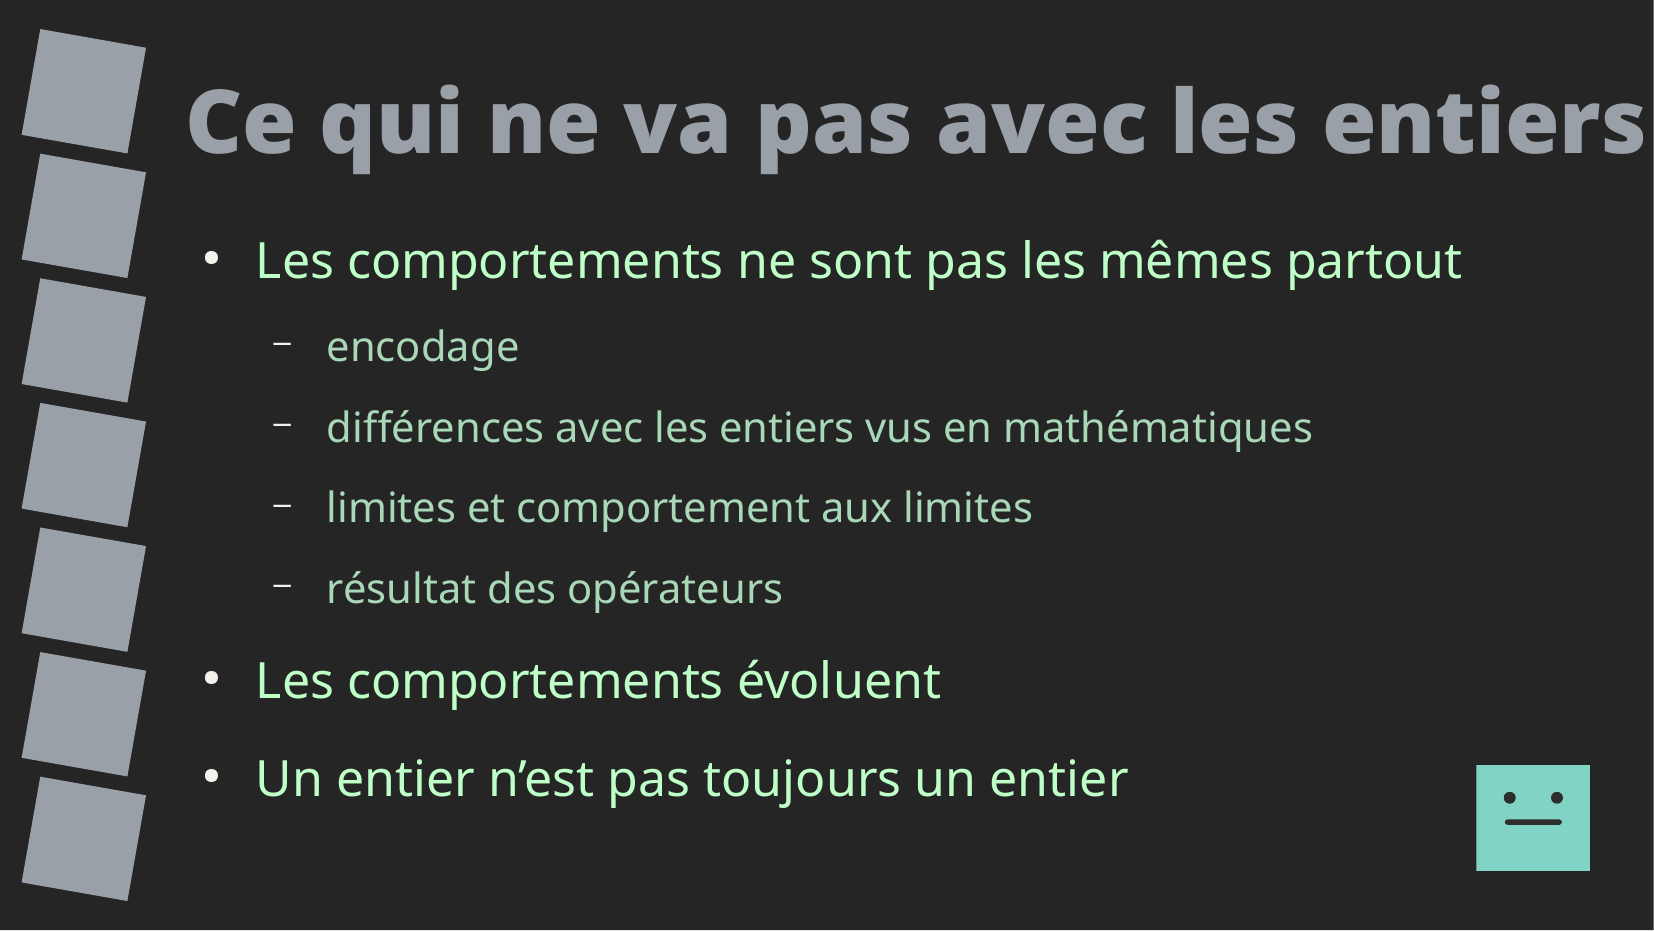

# Ce qui ne va pas avec les entiers
Les comportements ne sont pas les mêmes partout
encodage
différences avec les entiers vus en mathématiques
limites et comportement aux limites
résultat des opérateurs
Les comportements évoluent
Un entier n’est pas toujours un entier